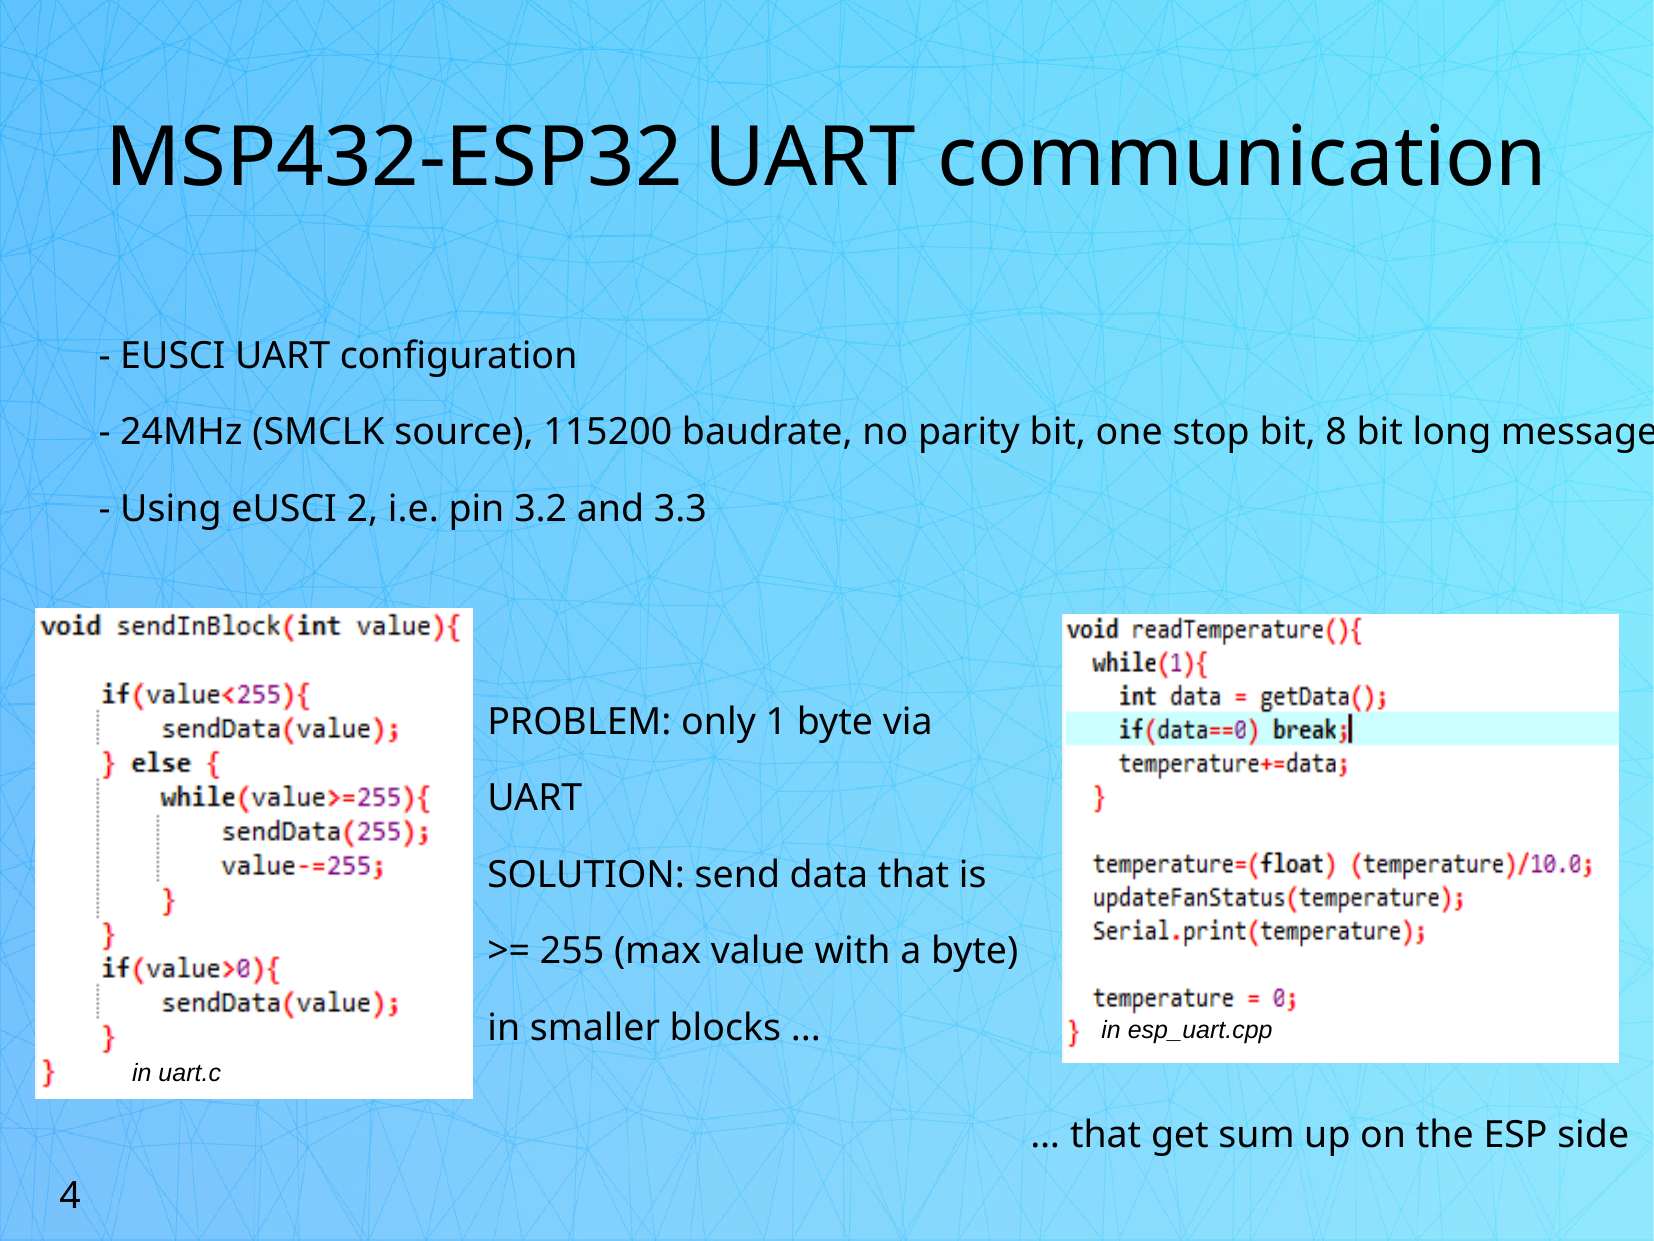

# MSP432-ESP32 UART communication
- EUSCI UART configuration
- 24MHz (SMCLK source), 115200 baudrate, no parity bit, one stop bit, 8 bit long message
- Using eUSCI 2, i.e. pin 3.2 and 3.3
PROBLEM: only 1 byte via UART
SOLUTION: send data that is >= 255 (max value with a byte)
in smaller blocks ...
in esp_uart.cpp
in uart.c
… that get sum up on the ESP side
4